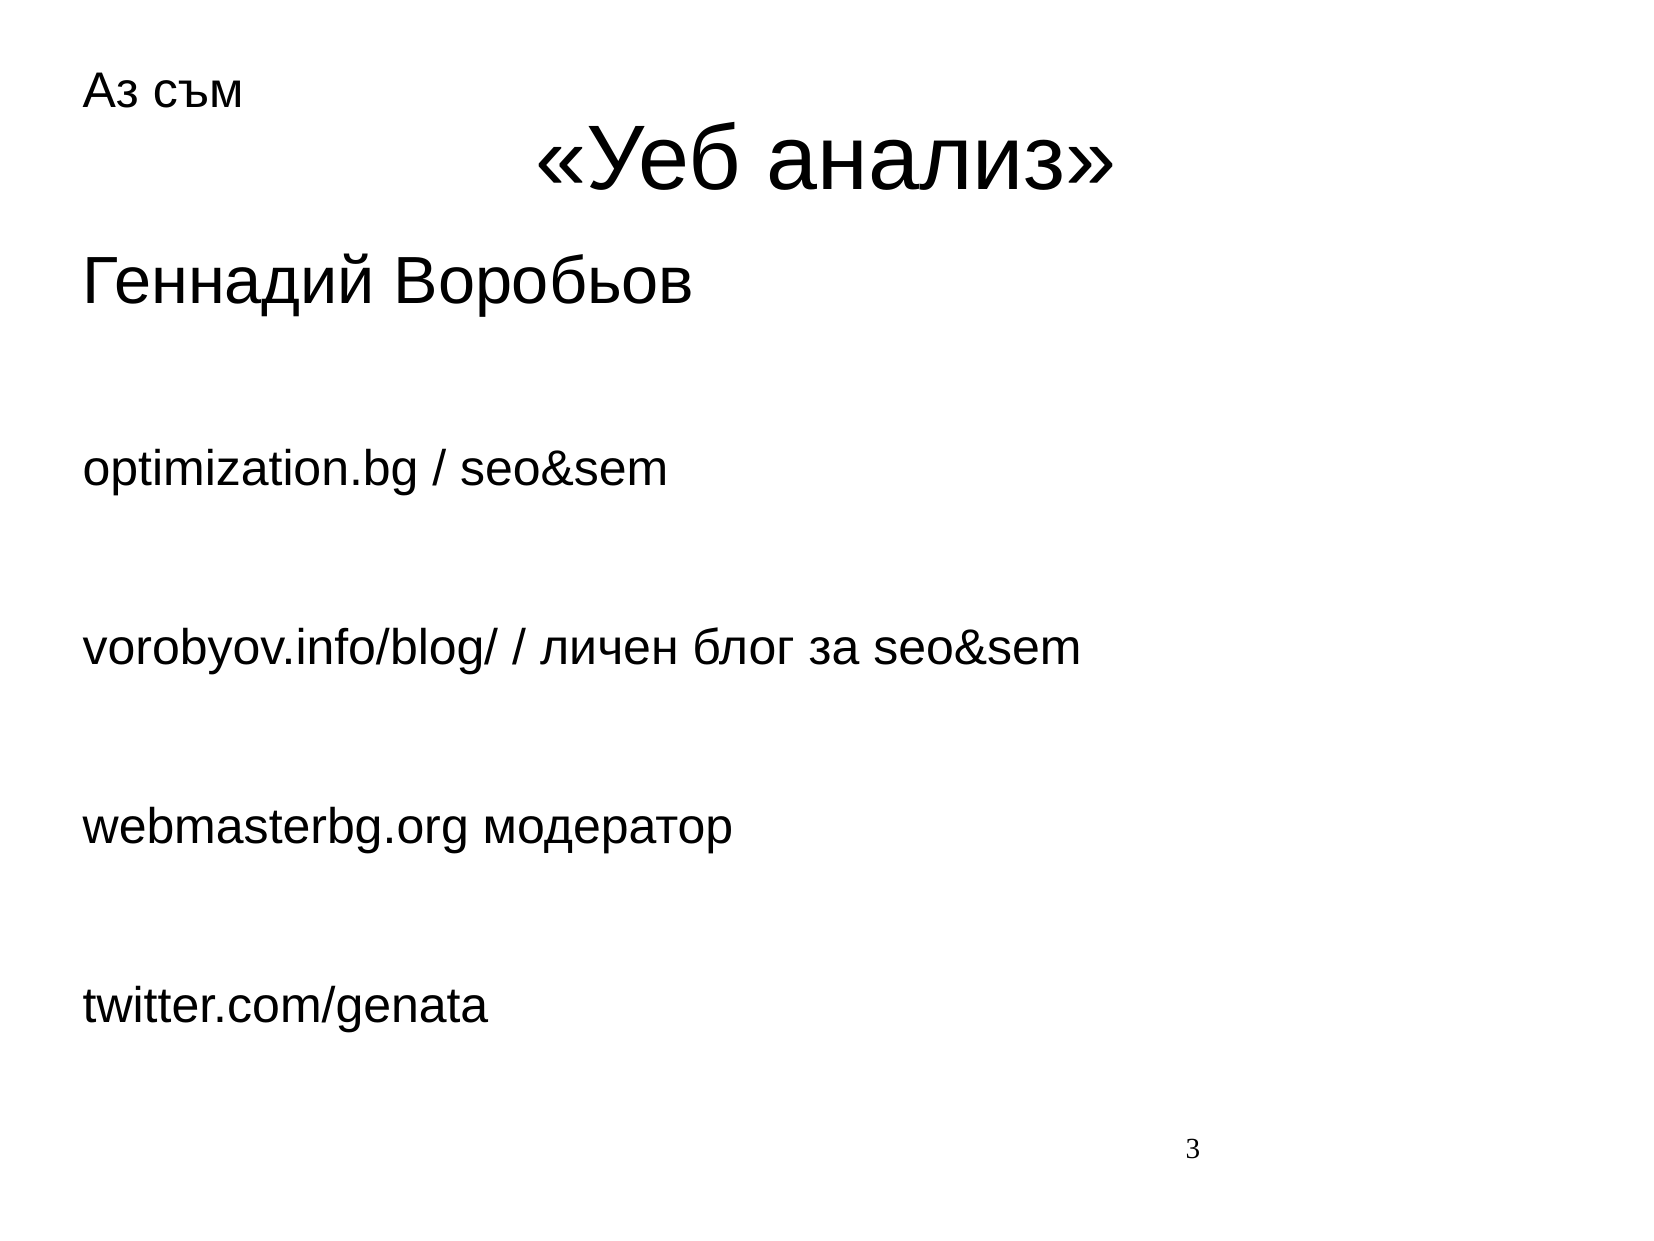

# «Уеб анализ»
Аз съм
Геннадий Воробьов
optimization.bg / seo&sem
vorobyov.info/blog/ / личен блог за seo&sem
webmasterbg.org модератор
twitter.com/genata